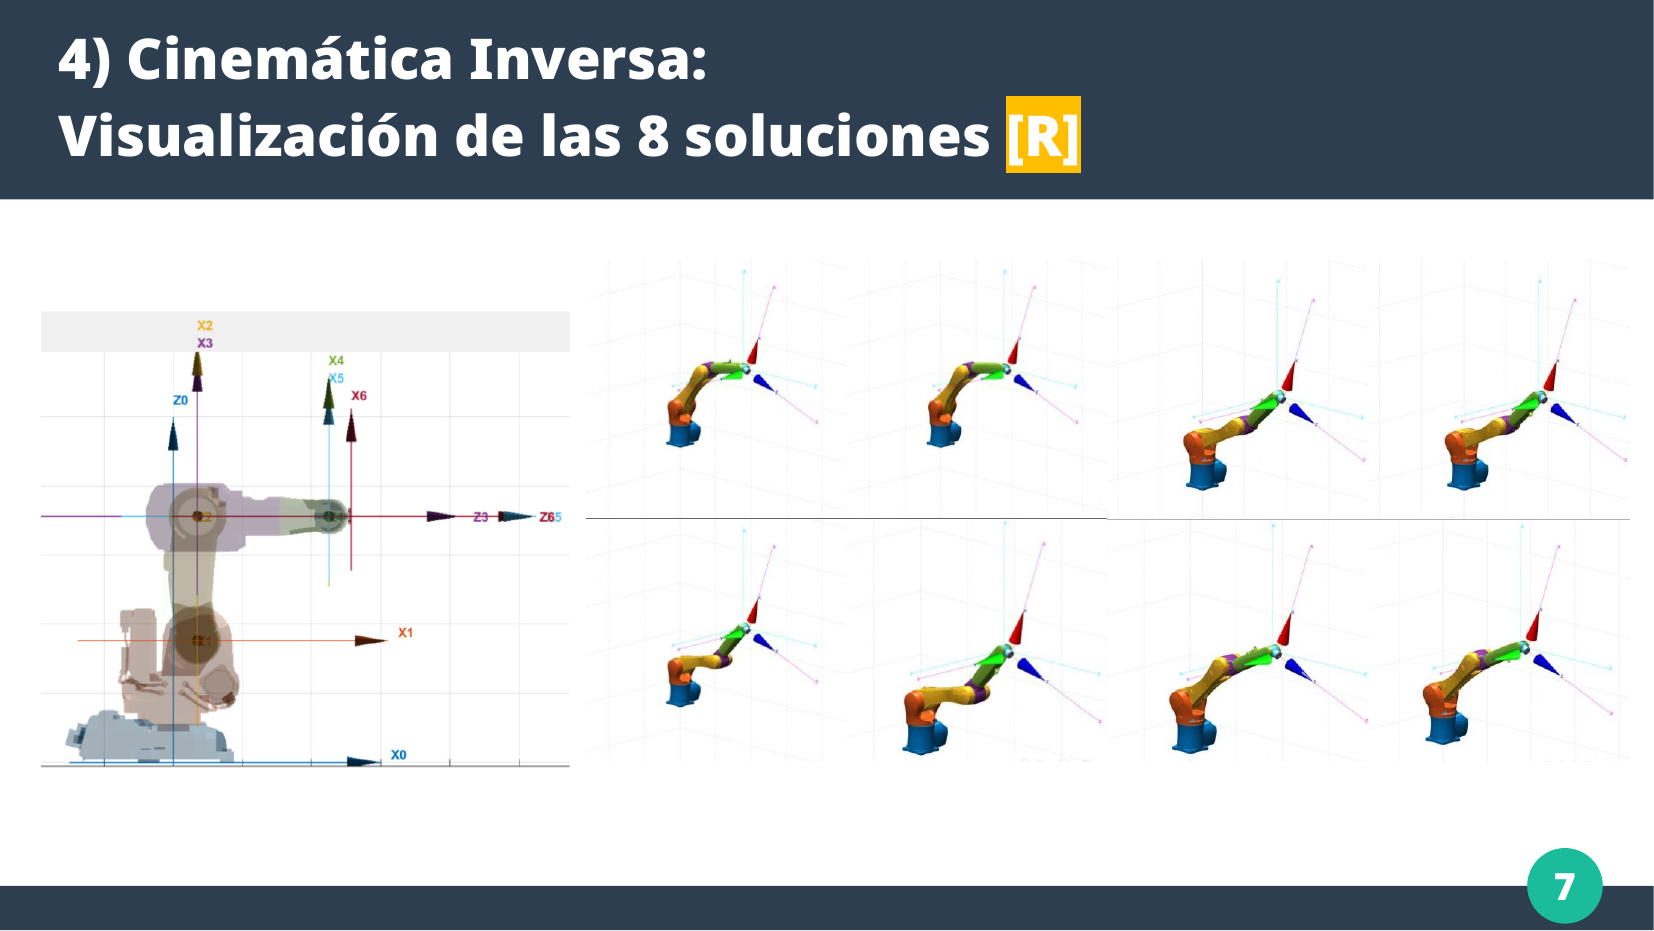

# 4) Cinemática Inversa: Visualización de las 8 soluciones [R]